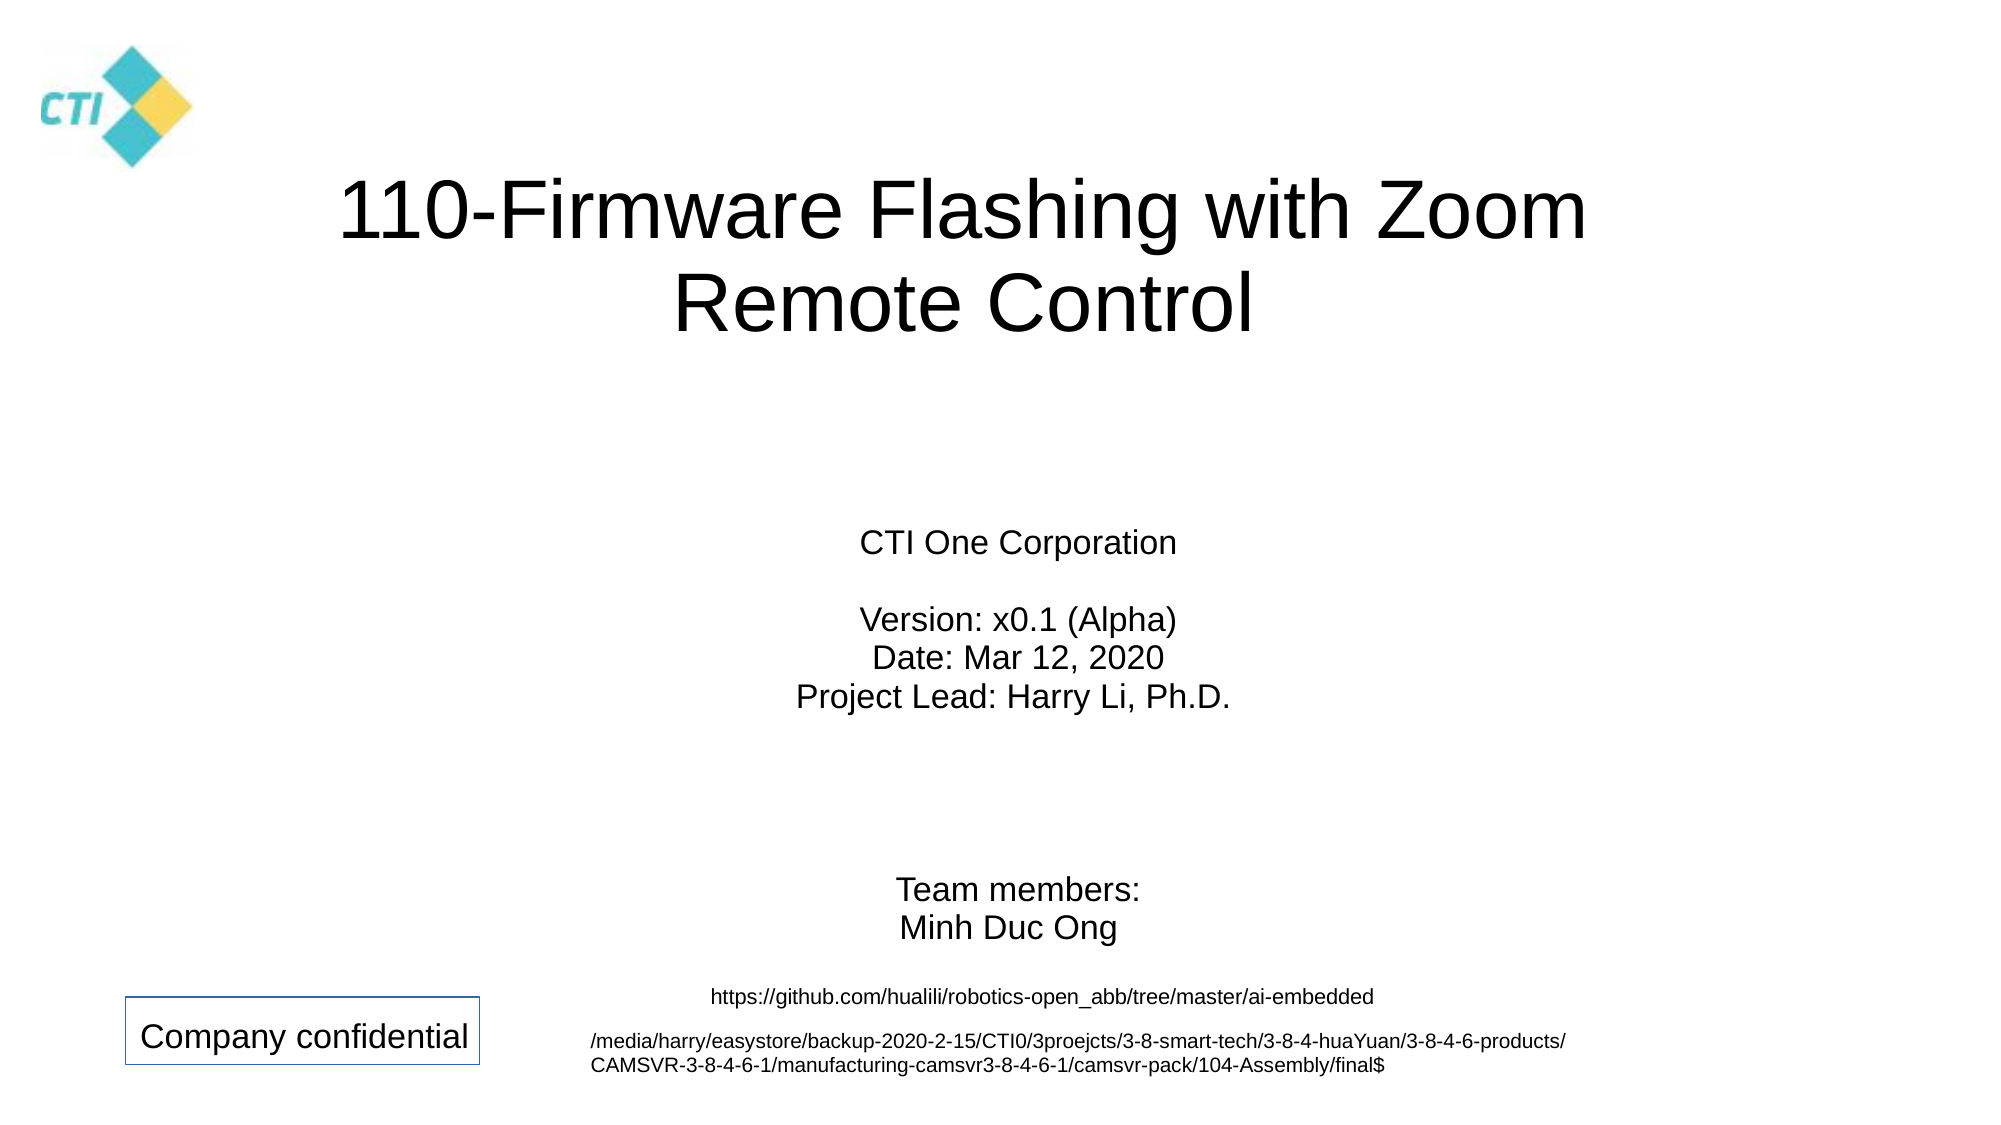

110-Firmware Flashing with Zoom Remote Control
CTI One Corporation
Version: x0.1 (Alpha)
Date: Mar 12, 2020
Project Lead: Harry Li, Ph.D.
Team members:
Minh Duc Ong
https://github.com/hualili/robotics-open_abb/tree/master/ai-embedded
Company confidential
/media/harry/easystore/backup-2020-2-15/CTI0/3proejcts/3-8-smart-tech/3-8-4-huaYuan/3-8-4-6-products/CAMSVR-3-8-4-6-1/manufacturing-camsvr3-8-4-6-1/camsvr-pack/104-Assembly/final$